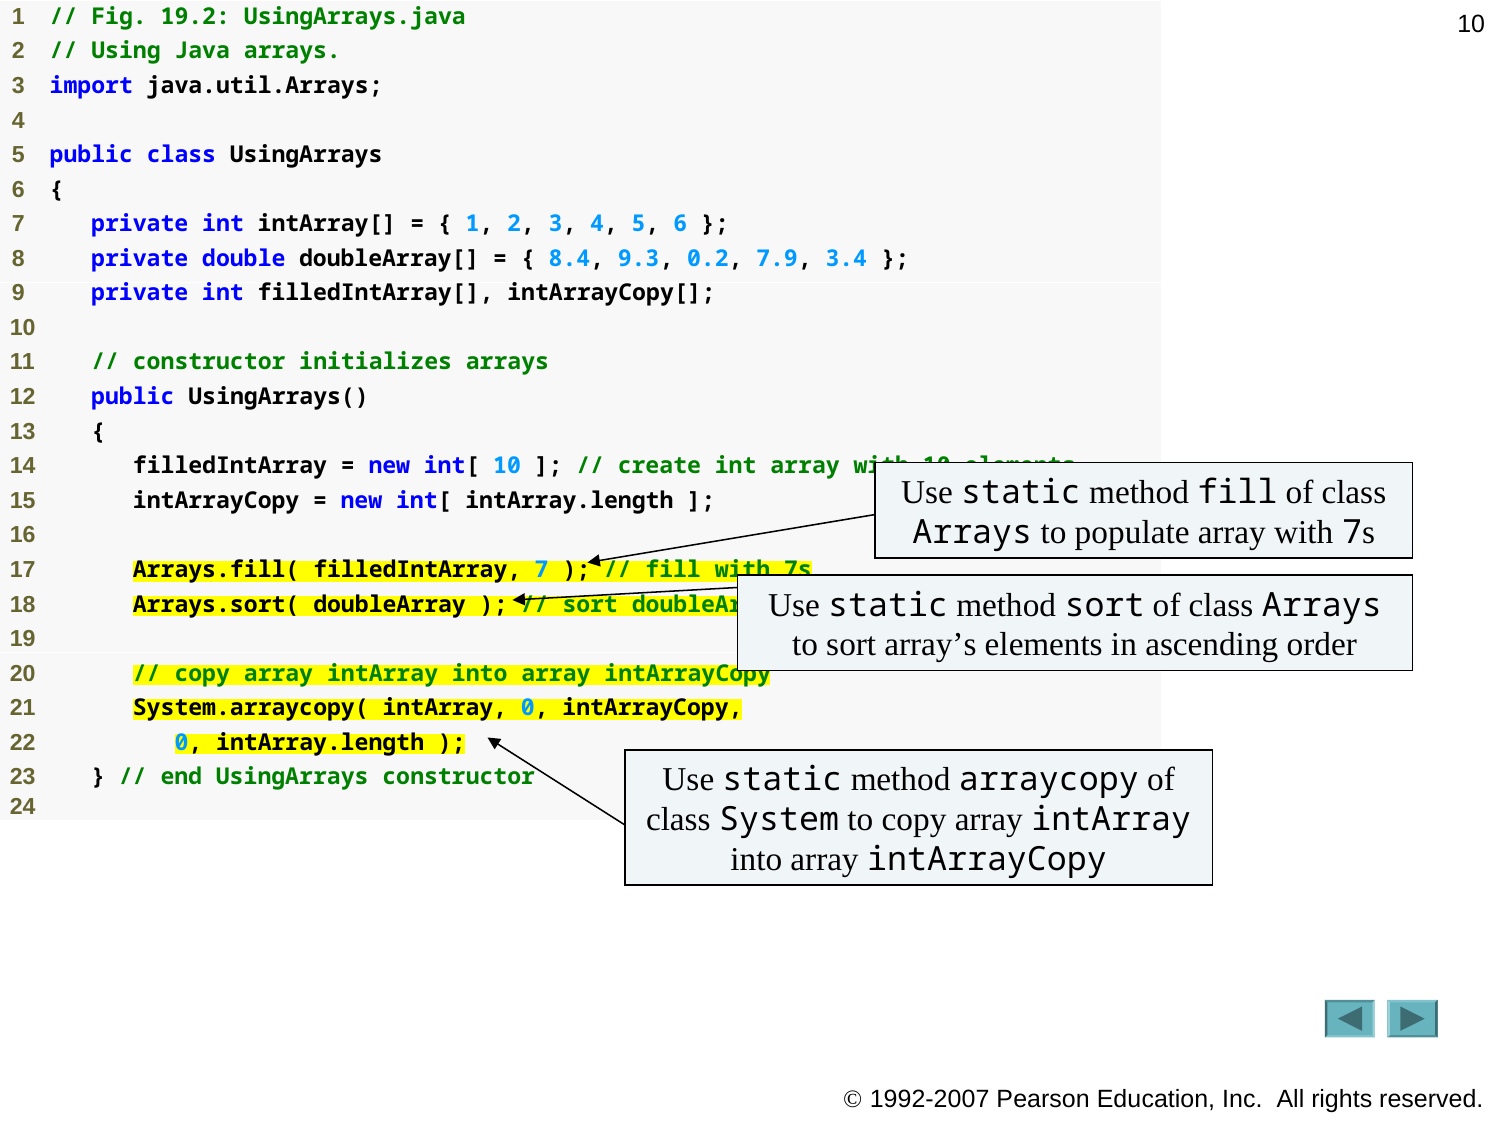

#
Use static method fill of class Arrays to populate array with 7s
Use static method sort of class Arrays to sort array’s elements in ascending order
Use static method arraycopy of class System to copy array intArray into array intArrayCopy